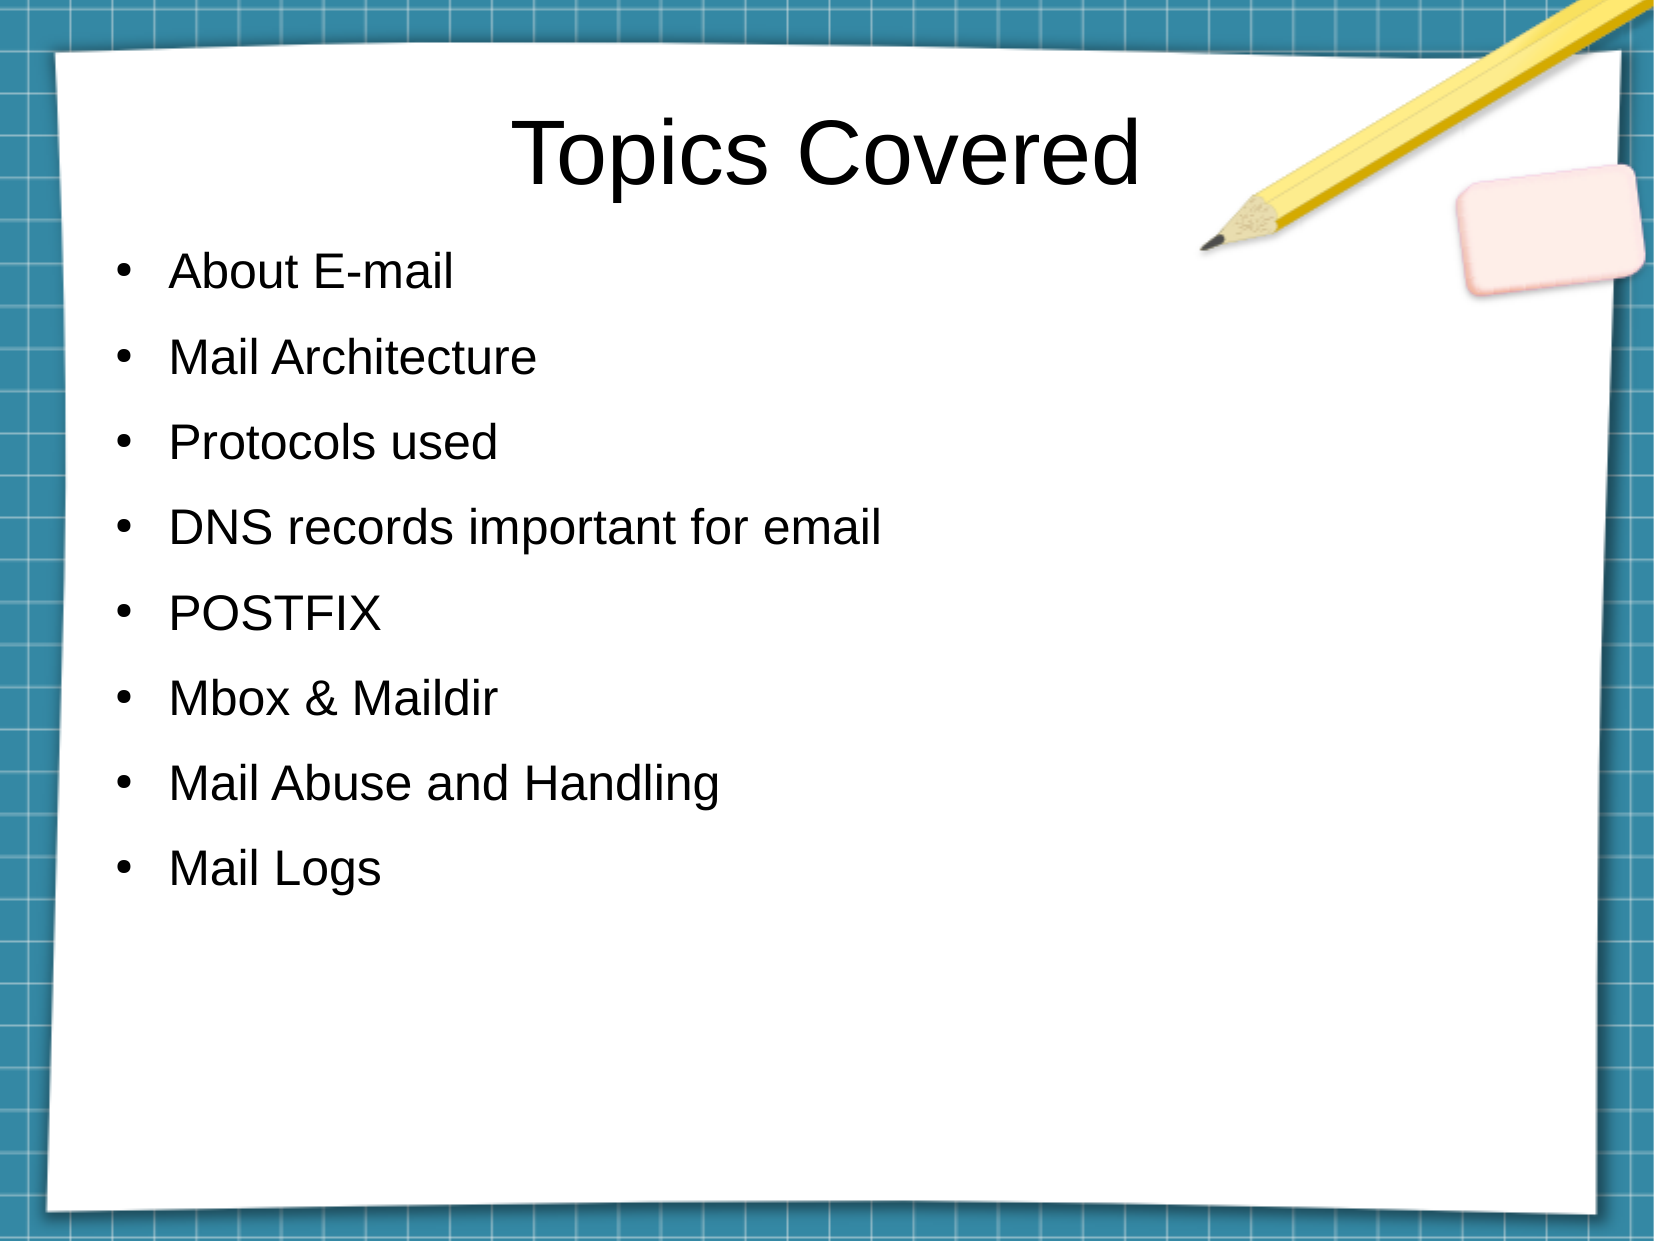

# Topics Covered
About E-mail
Mail Architecture
Protocols used
DNS records important for email
POSTFIX
Mbox & Maildir
Mail Abuse and Handling
Mail Logs